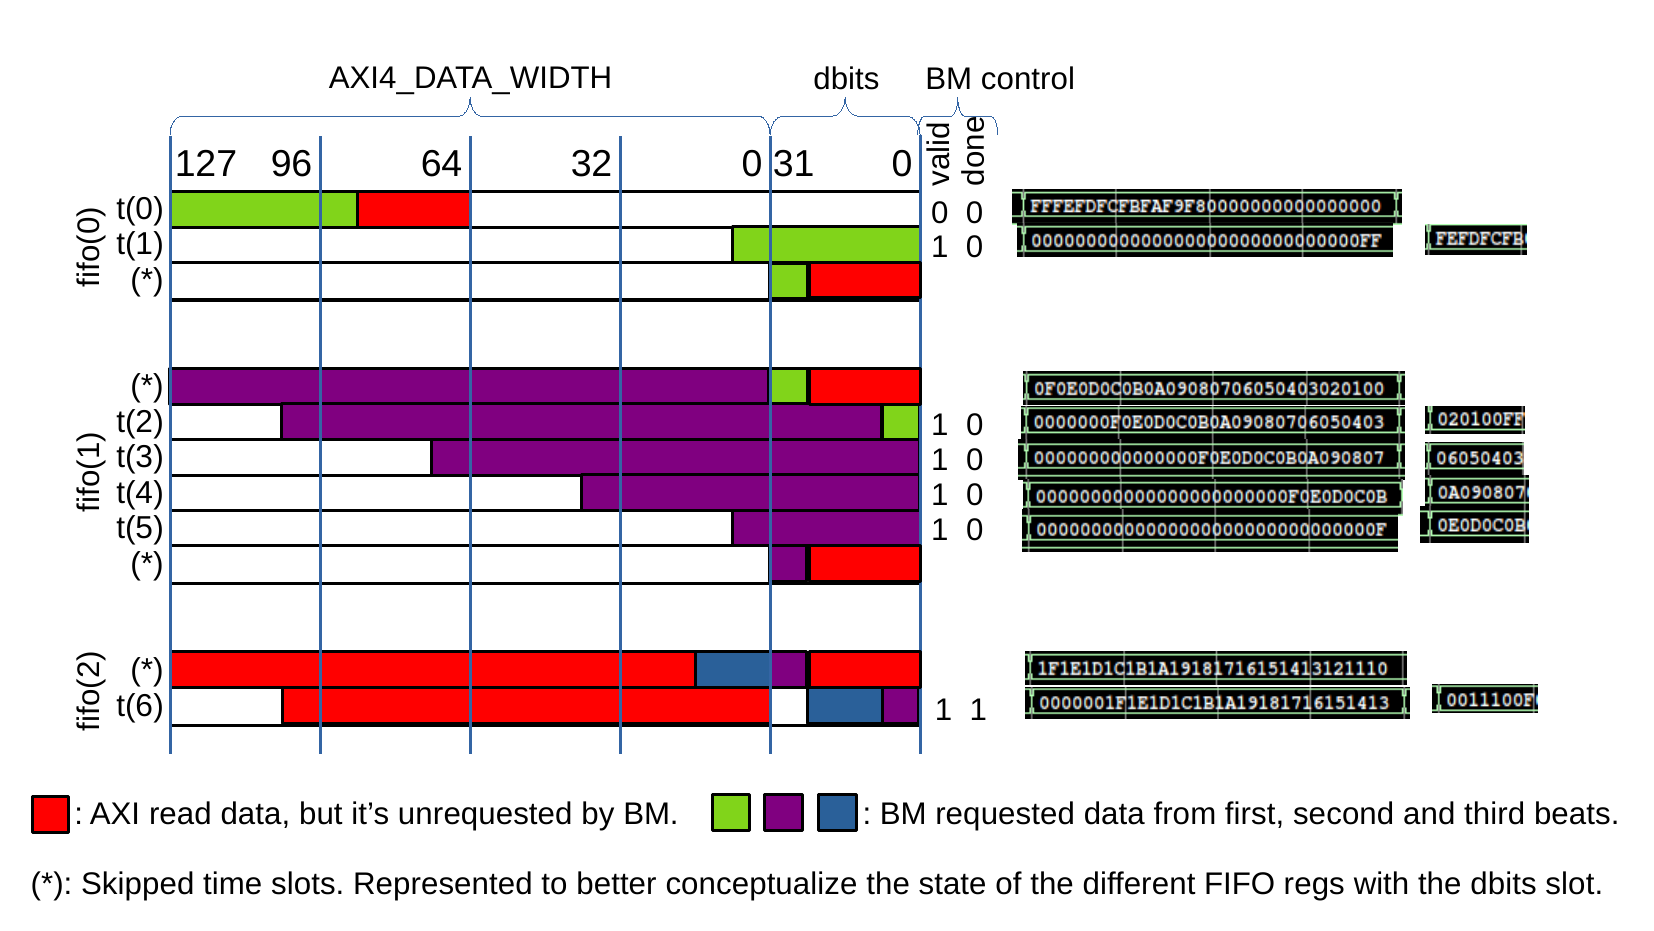

AXI4_DATA_WIDTH
dbits
BM control
valid
done
127	 96		 64		 32		 0 31	 0
t(0)
t(1)
(*)
(*)
t(2)
t(3)
t(4)
t(5)
(*)
(*)
t(6)
0 0
1 0
fifo(0)
1 0
1 0
1 0
1 0
fifo(1)
fifo(2)
1 1
 : AXI read data, but it’s unrequested by BM.	 : BM requested data from first, second and third beats.
(*): Skipped time slots. Represented to better conceptualize the state of the different FIFO regs with the dbits slot.